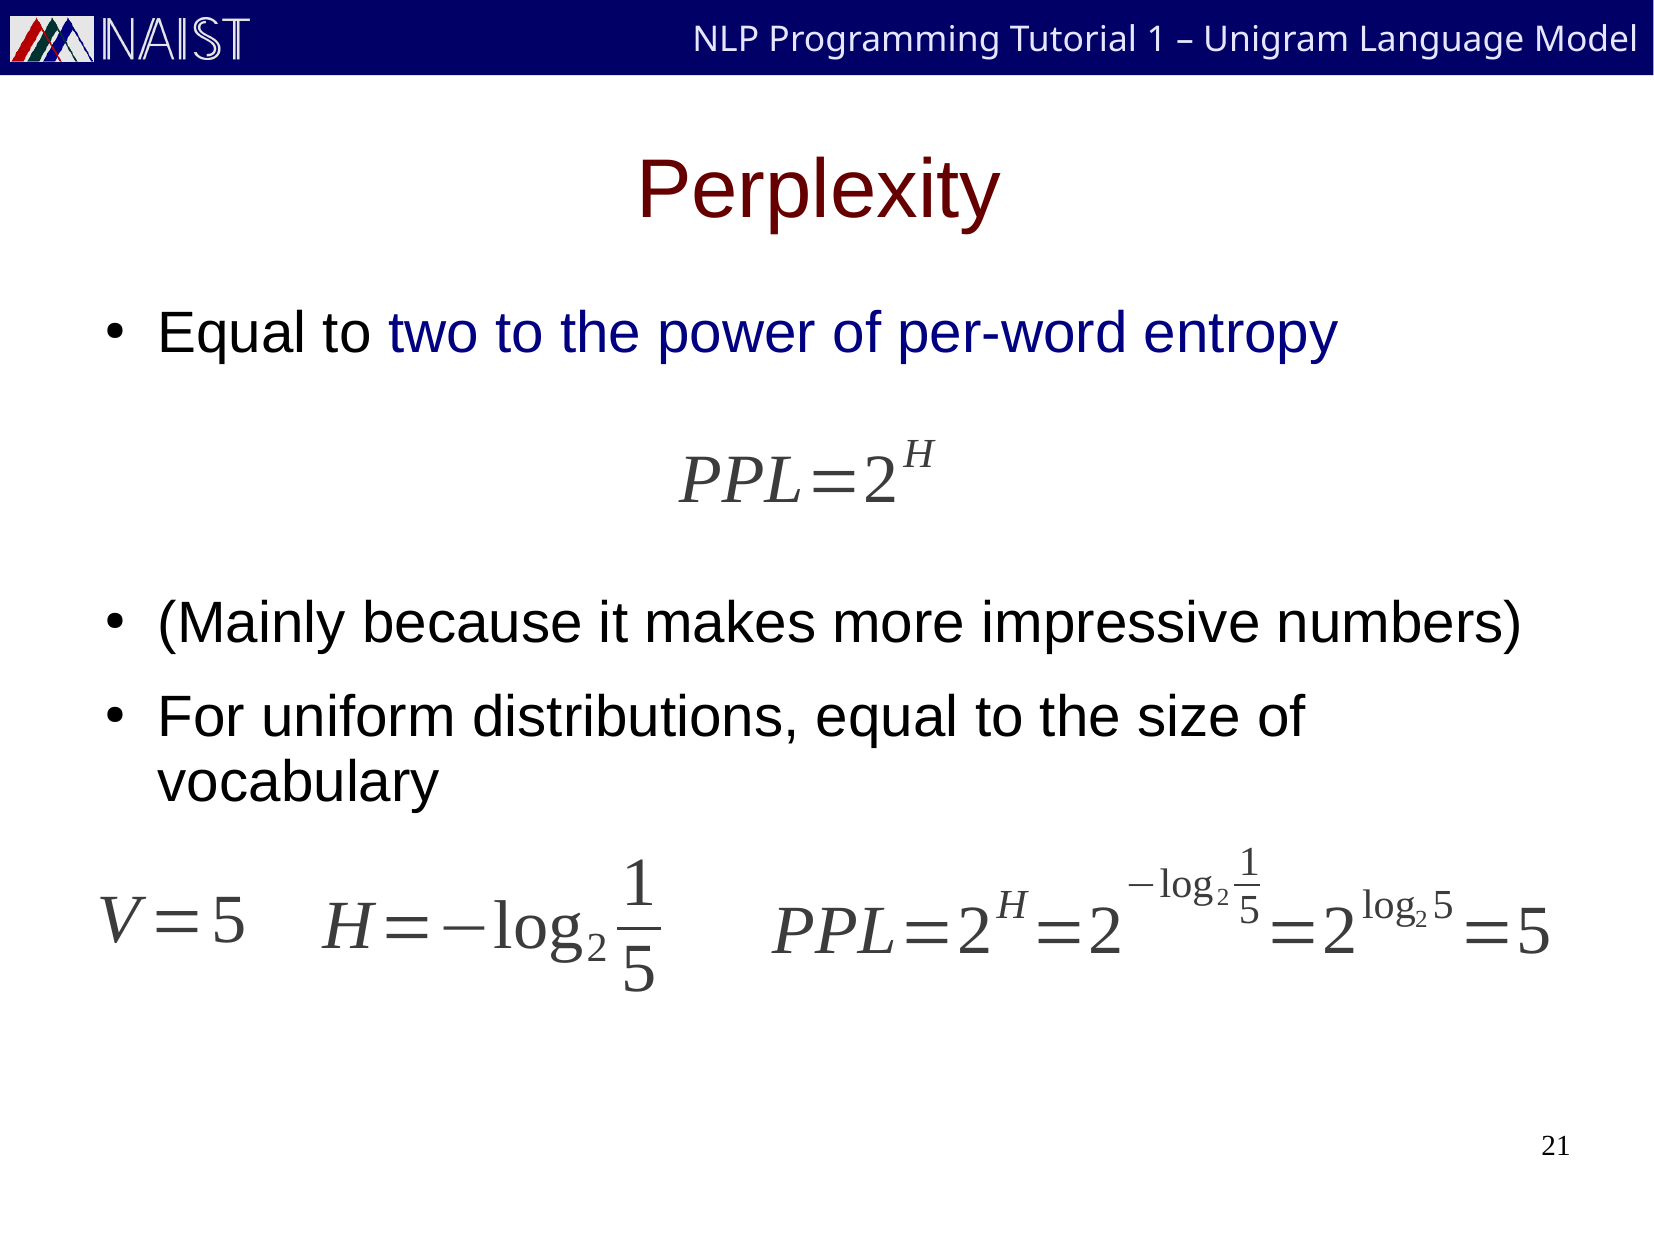

# Perplexity
Equal to two to the power of per-word entropy
(Mainly because it makes more impressive numbers)
For uniform distributions, equal to the size of vocabulary
21